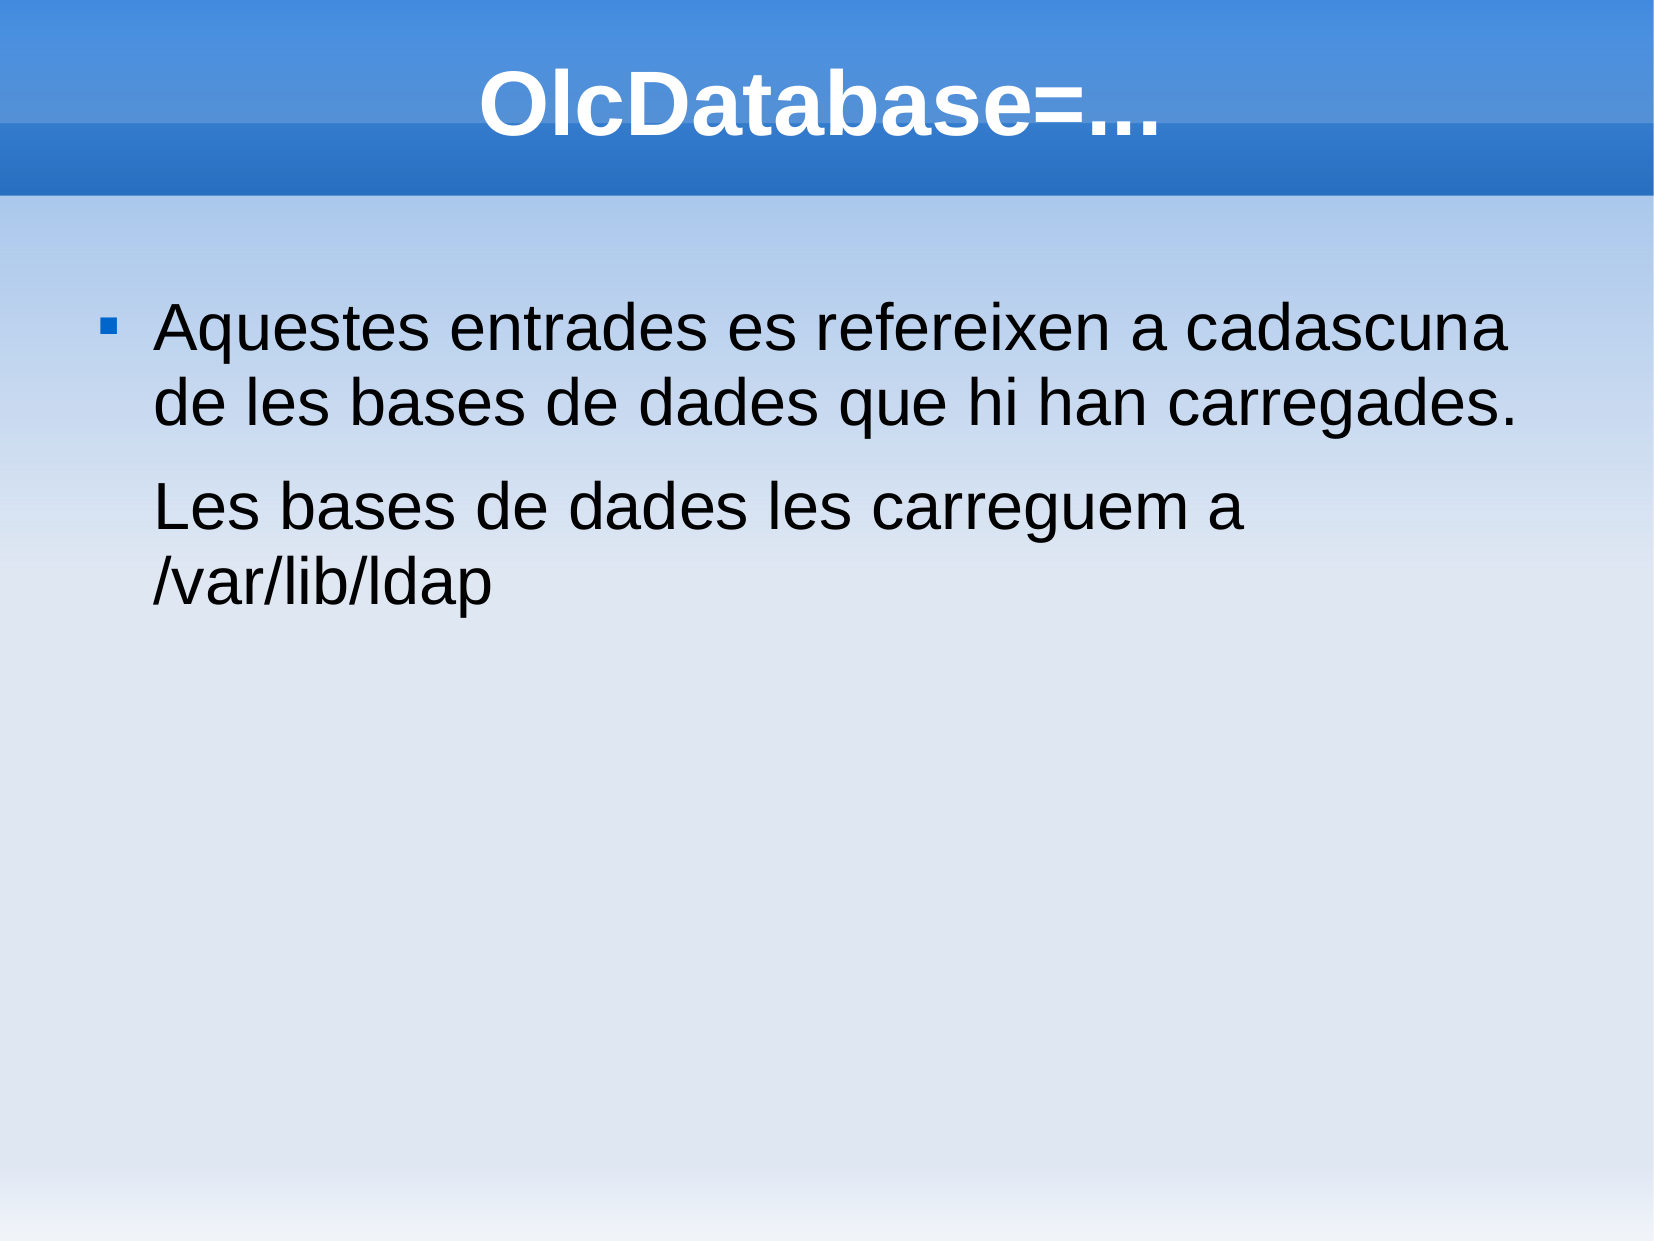

# OlcDatabase=...
Aquestes entrades es refereixen a cadascuna de les bases de dades que hi han carregades.
Les bases de dades les carreguem a /var/lib/ldap